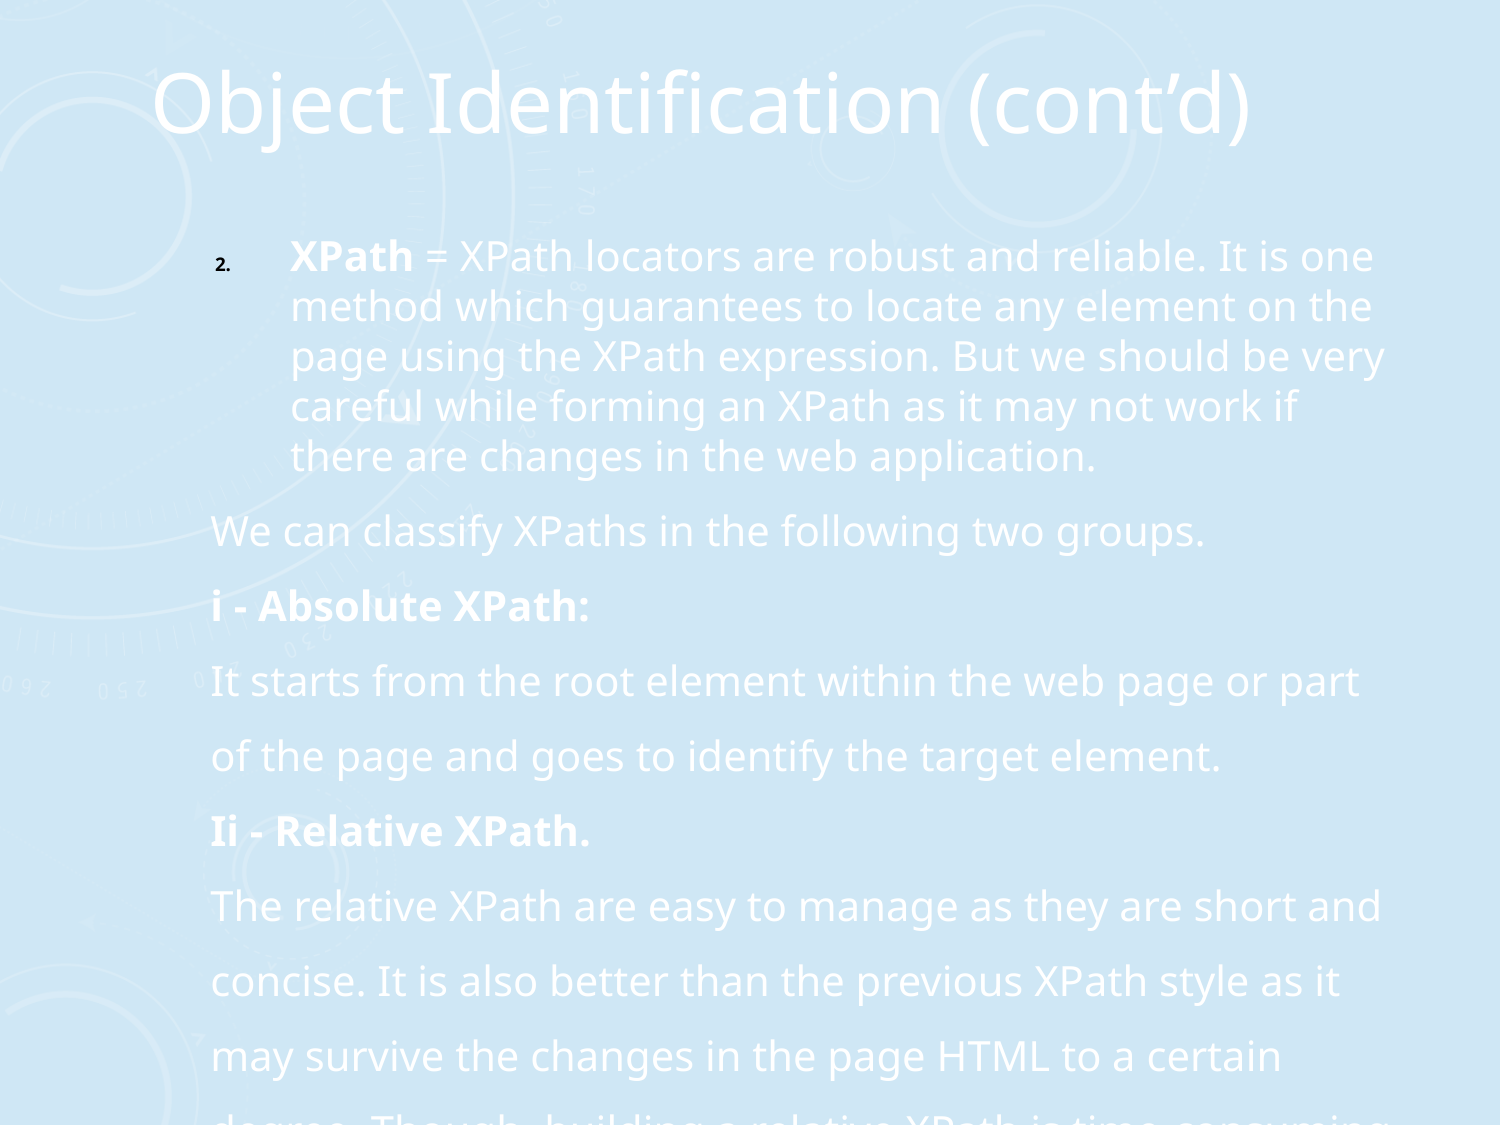

# Object Identification (cont’d)
XPath = XPath locators are robust and reliable. It is one method which guarantees to locate any element on the page using the XPath expression. But we should be very careful while forming an XPath as it may not work if there are changes in the web application.
We can classify XPaths in the following two groups.
i - Absolute XPath:
It starts from the root element within the web page or part of the page and goes to identify the target element.
Ii - Relative XPath.
The relative XPath are easy to manage as they are short and concise. It is also better than the previous XPath style as it may survive the changes in the page HTML to a certain degree. Though, building a relative XPath is time-consuming and quite difficult as we need to check all the nodes to form the path.